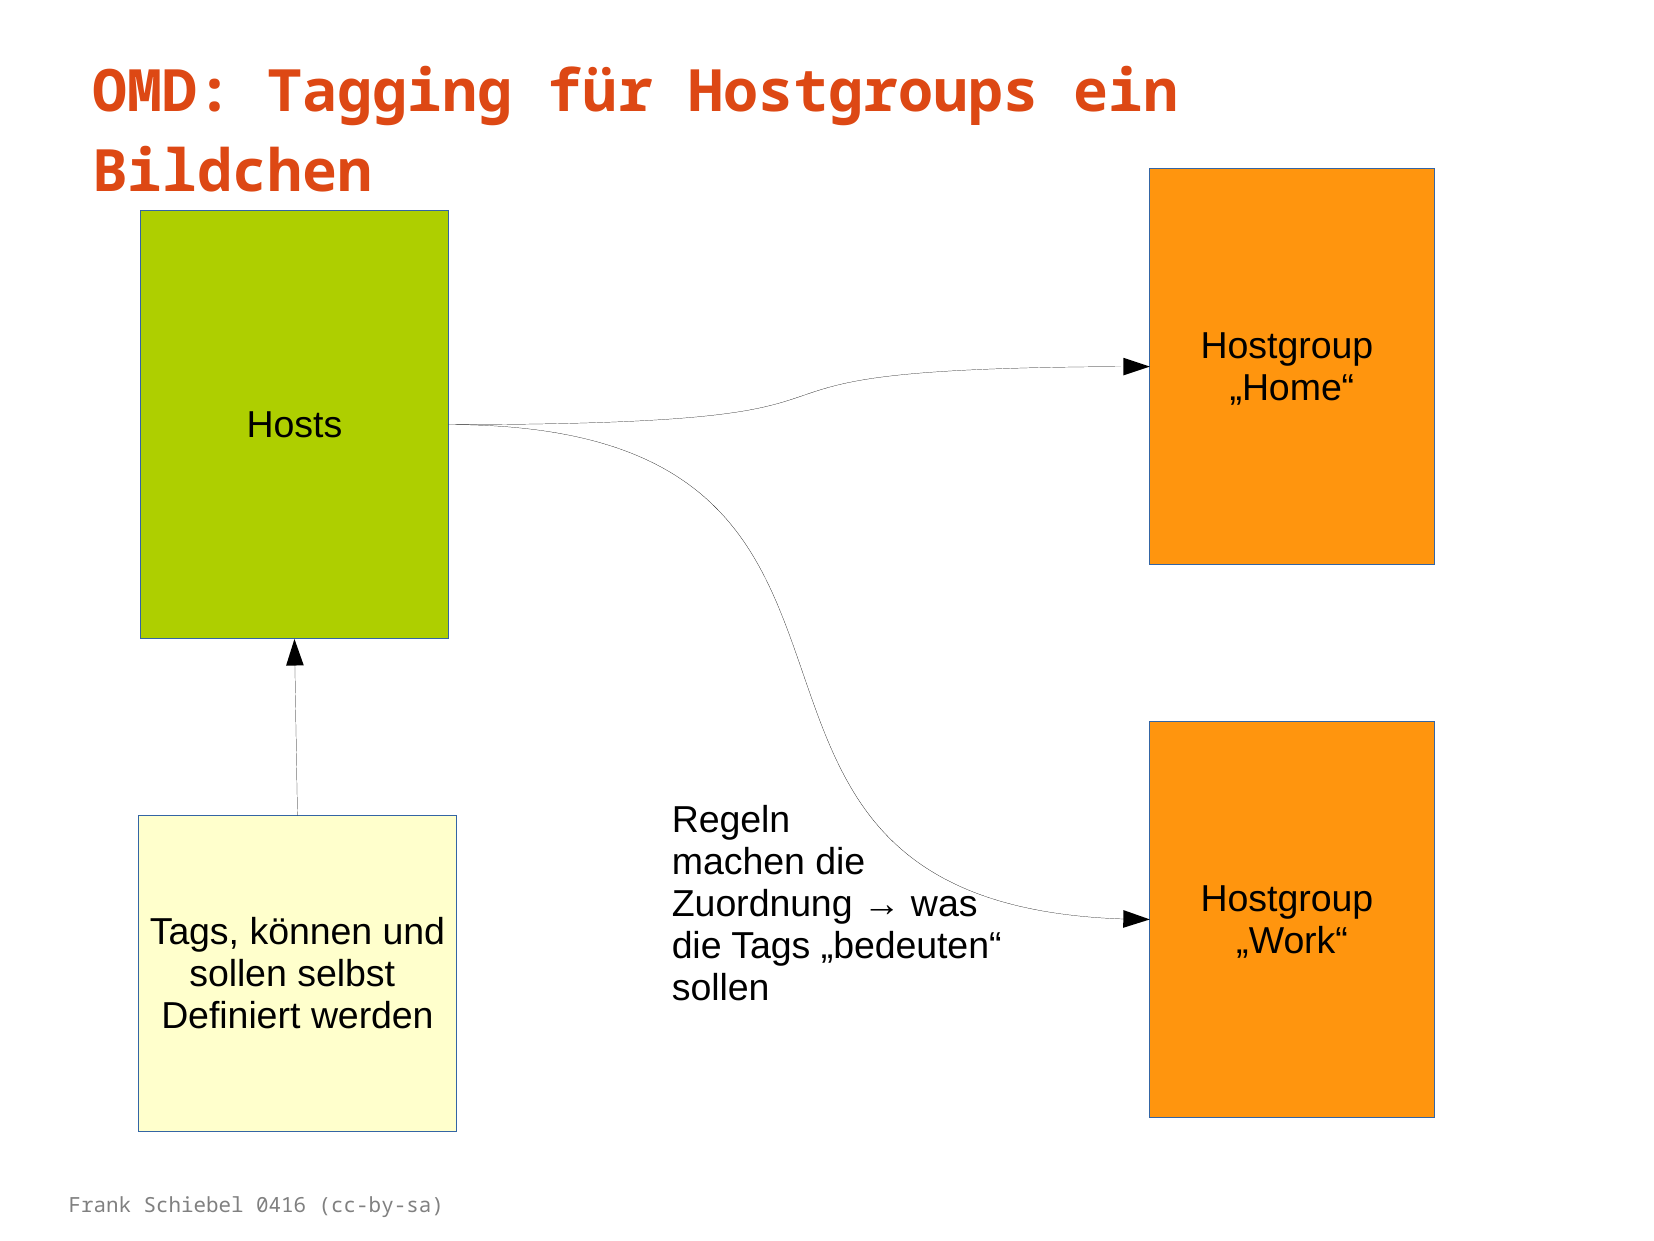

OMD: Tagging für Hostgroups ein Bildchen
Hostgroup
„Home“
Hosts
Hostgroup
„Work“
Regeln
machen die
Zuordnung → was
die Tags „bedeuten“
sollen
Tags, können und
sollen selbst
Definiert werden